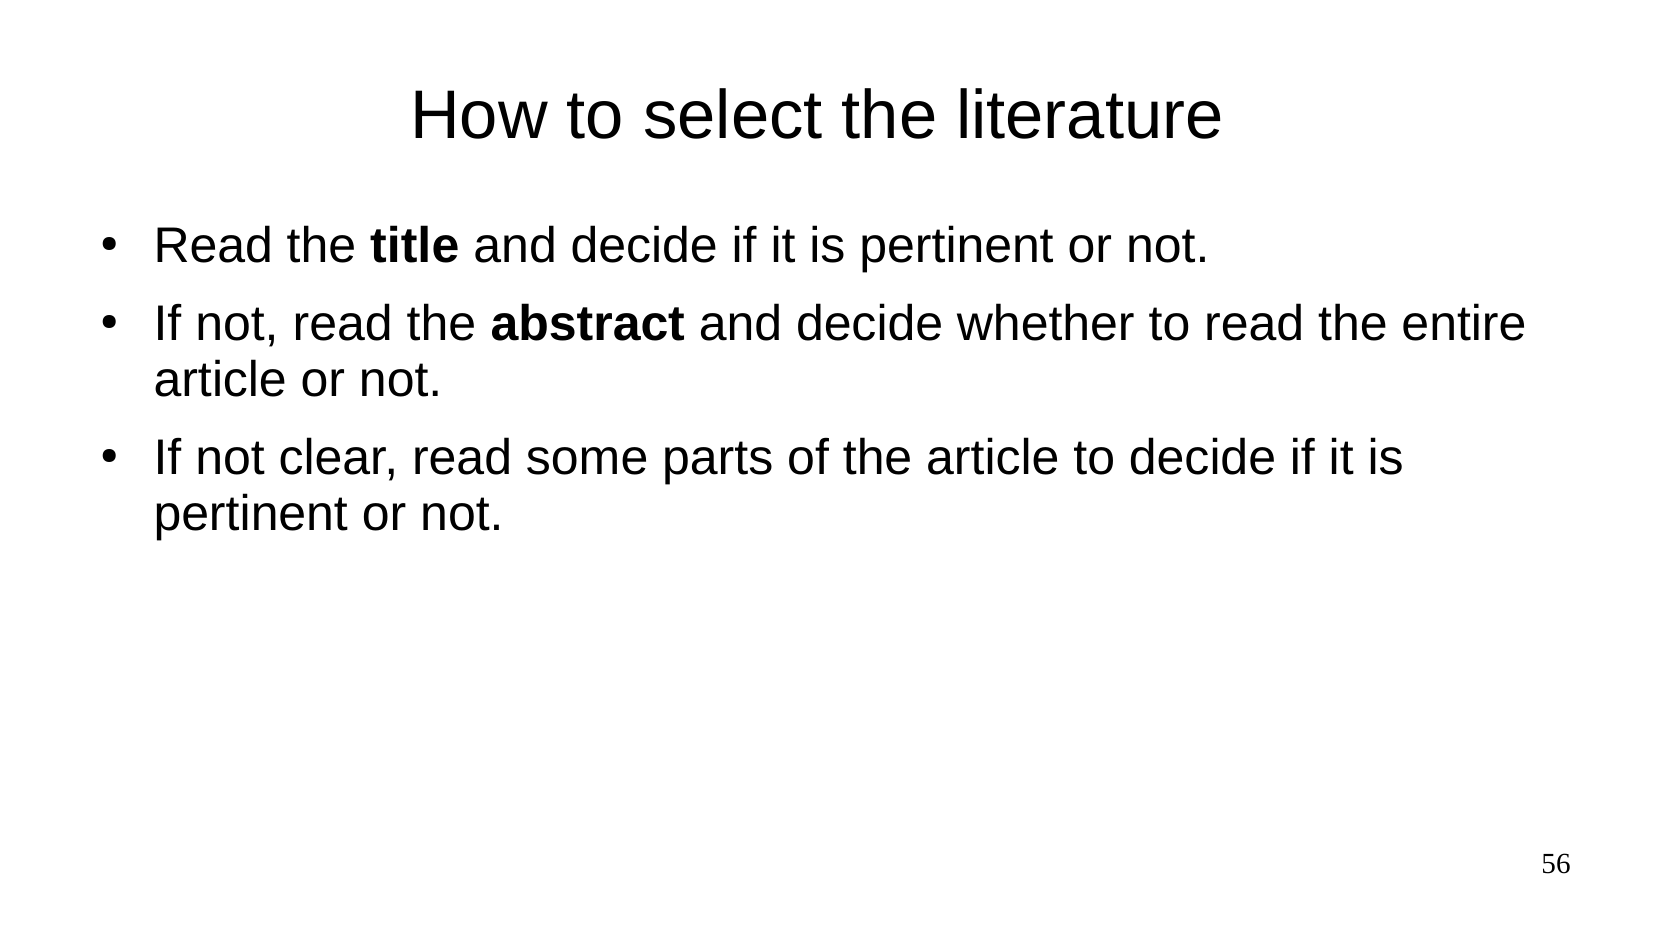

# How to select the literature
Read the title and decide if it is pertinent or not.
If not, read the abstract and decide whether to read the entire article or not.
If not clear, read some parts of the article to decide if it is pertinent or not.
56